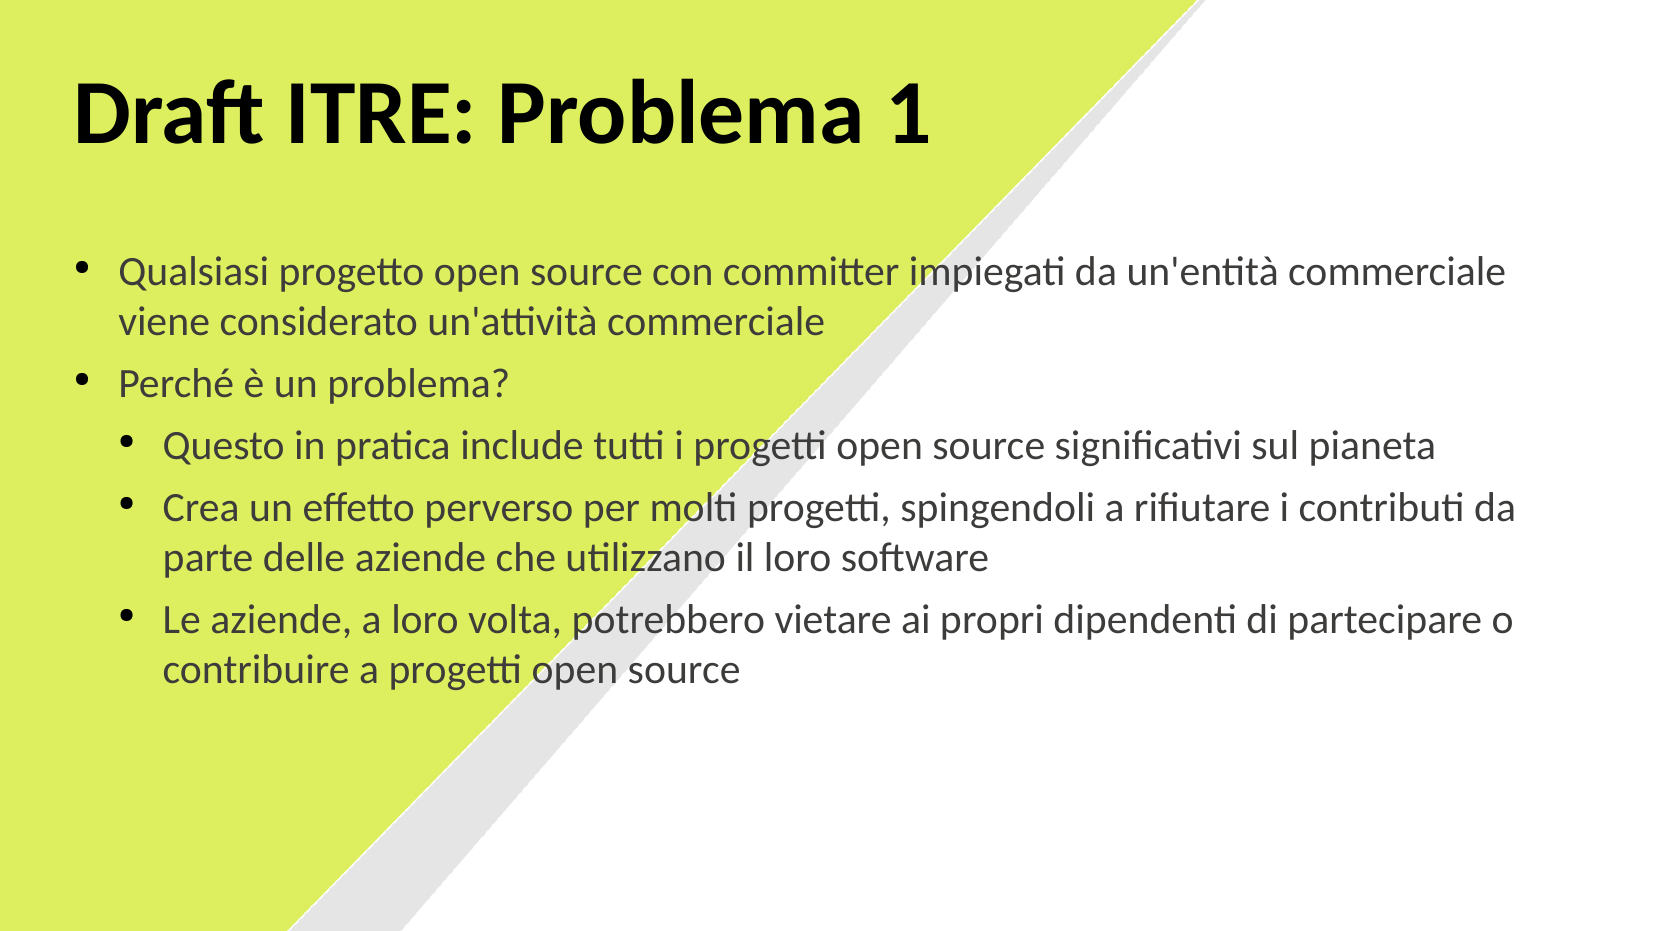

# Draft ITRE: Problema 1
Qualsiasi progetto open source con committer impiegati da un'entità commerciale viene considerato un'attività commerciale
Perché è un problema?
Questo in pratica include tutti i progetti open source significativi sul pianeta
Crea un effetto perverso per molti progetti, spingendoli a rifiutare i contributi da parte delle aziende che utilizzano il loro software
Le aziende, a loro volta, potrebbero vietare ai propri dipendenti di partecipare o contribuire a progetti open source